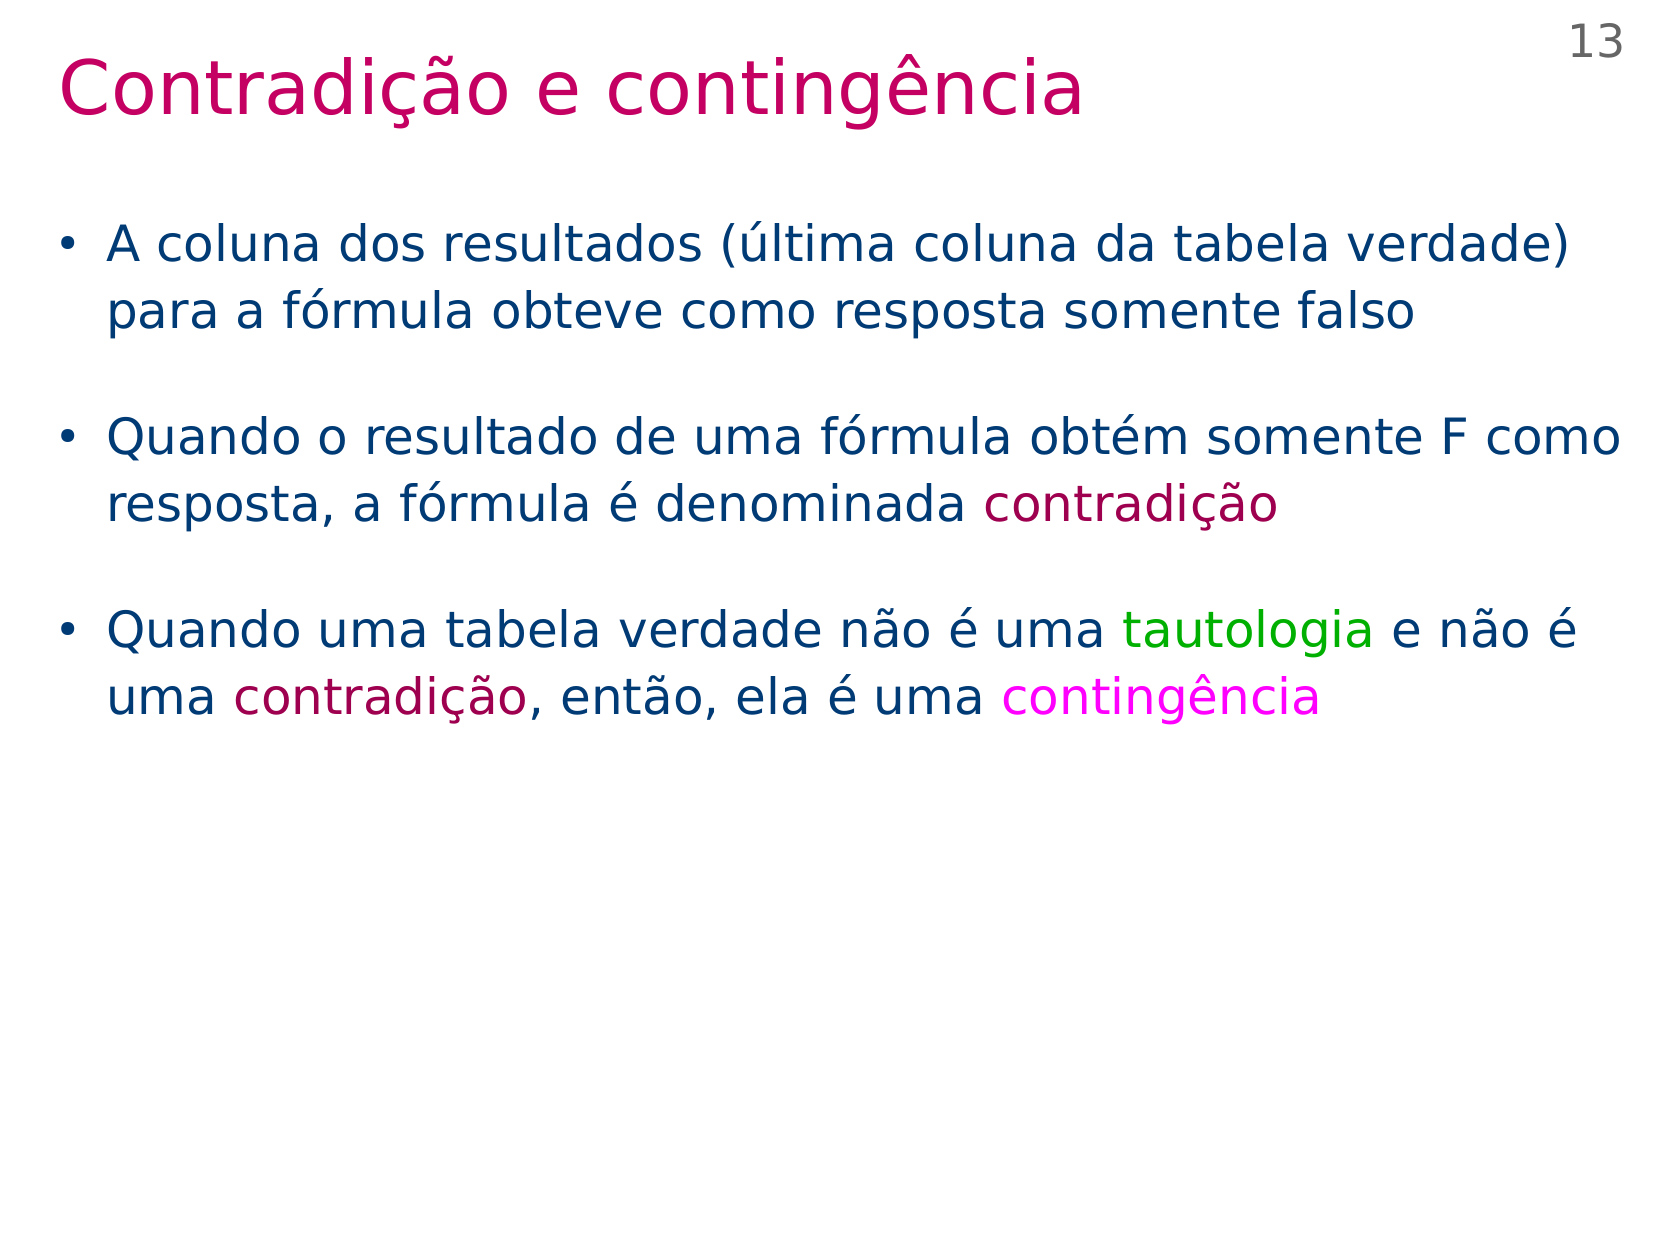

13
# Contradição e contingência
A coluna dos resultados (última coluna da tabela verdade) para a fórmula obteve como resposta somente falso
Quando o resultado de uma fórmula obtém somente F como resposta, a fórmula é denominada contradição
Quando uma tabela verdade não é uma tautologia e não é uma contradição, então, ela é uma contingência